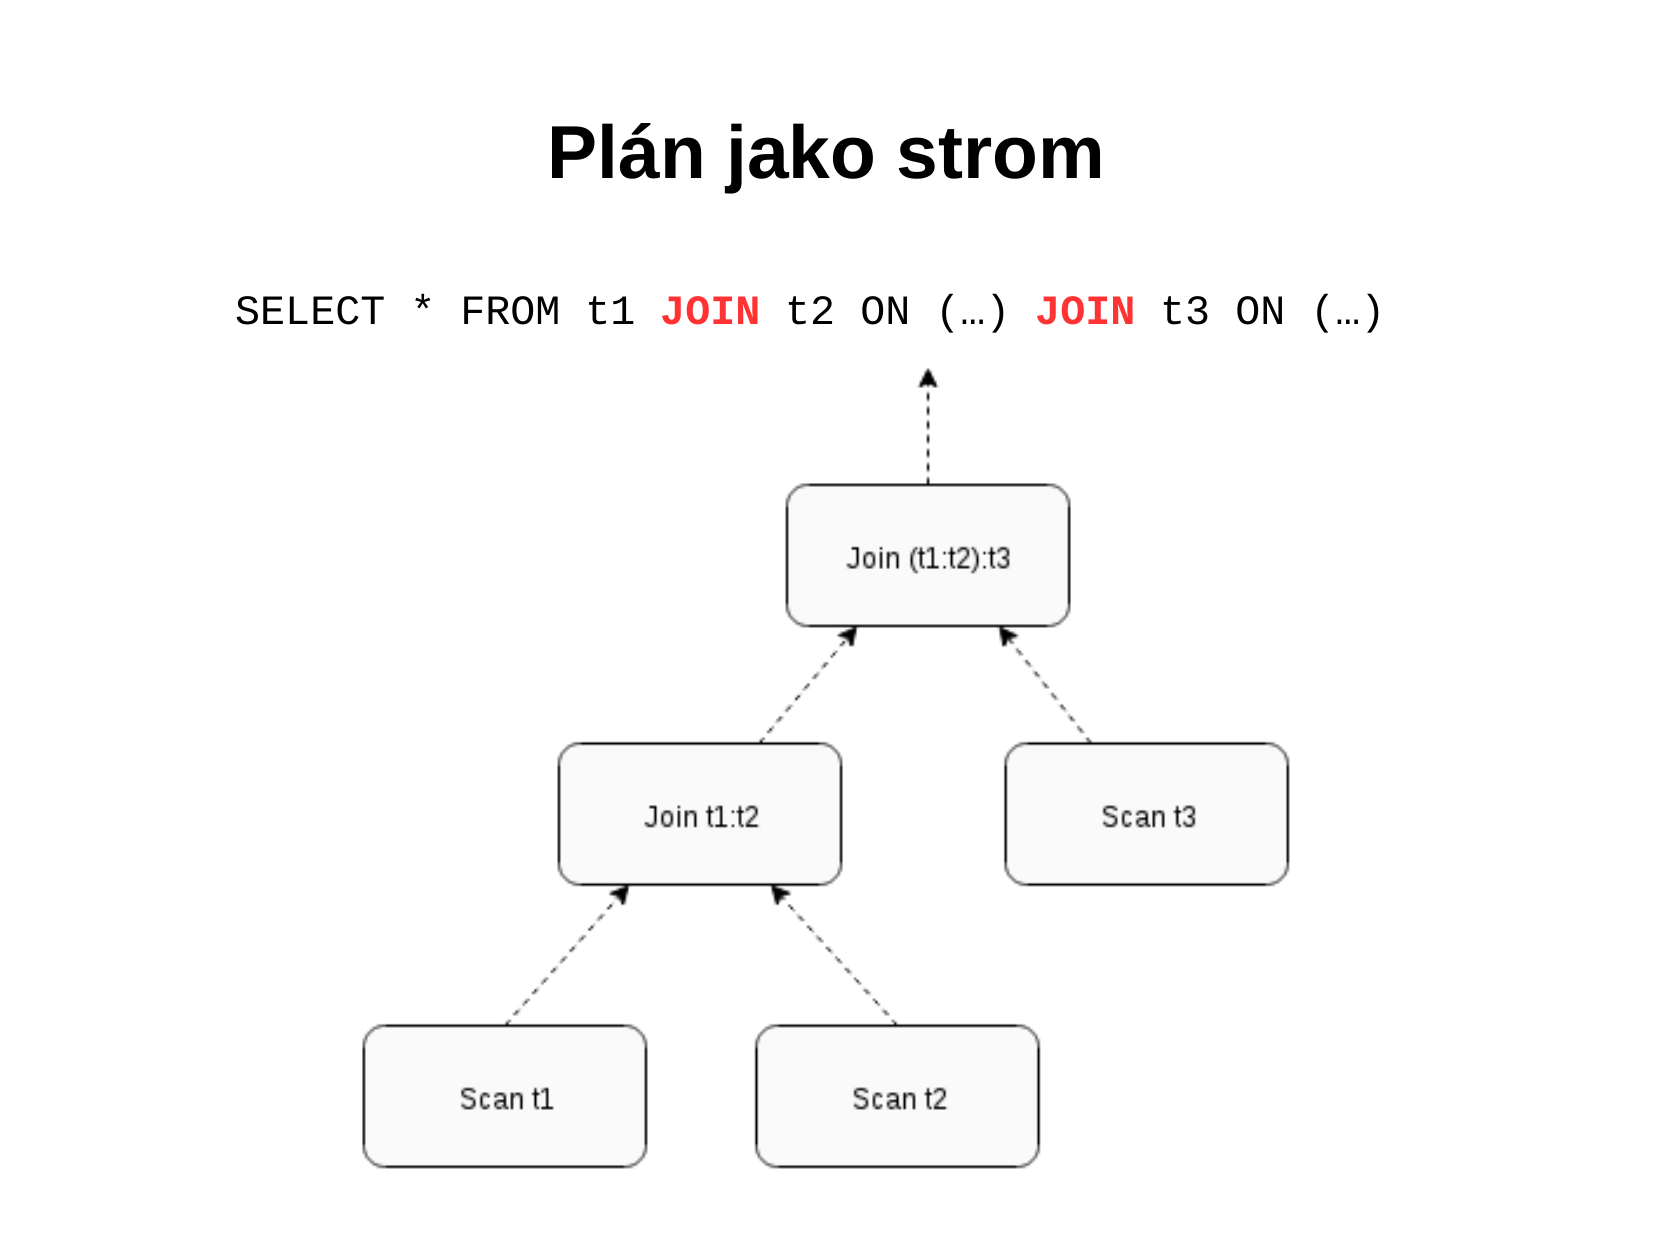

# Plán jako strom
SELECT * FROM t1 JOIN t2 ON (…) JOIN t3 ON (…)